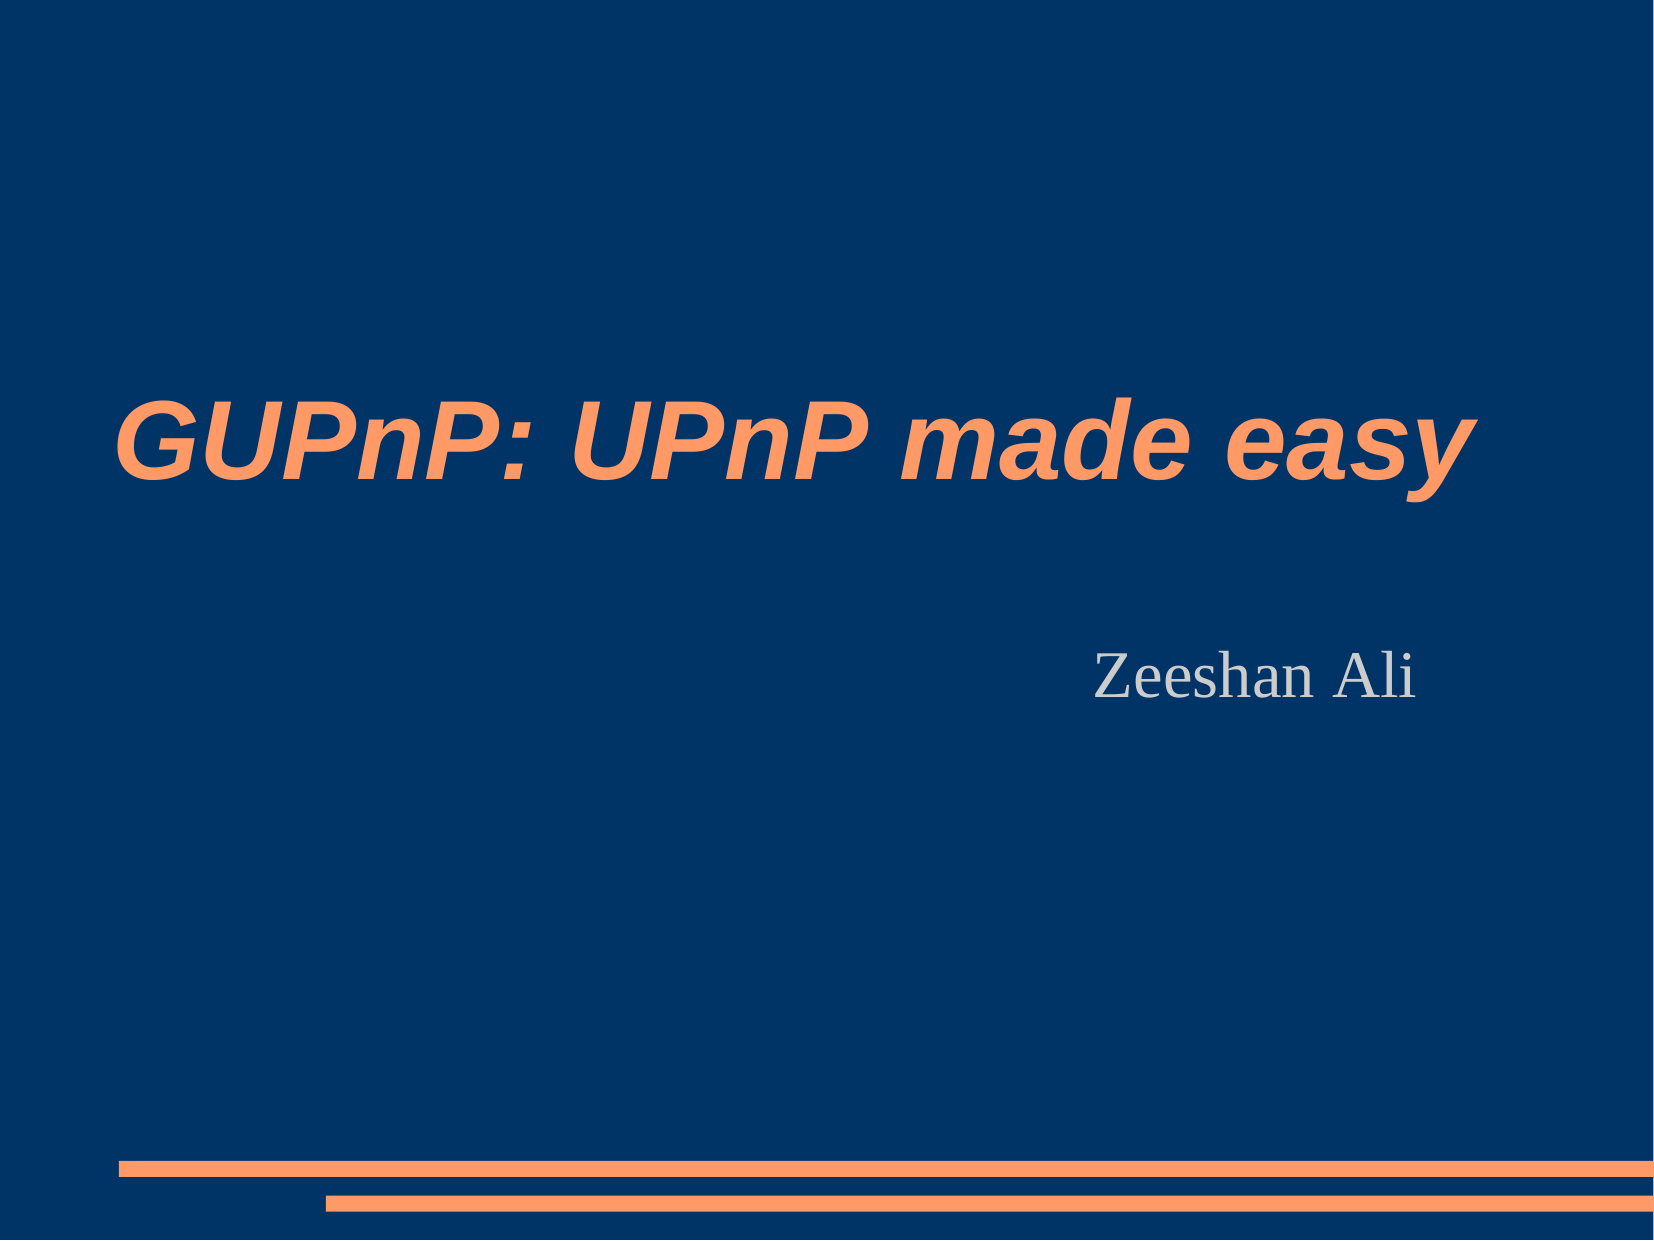

# GUPnP: UPnP made easy
Zeeshan Ali